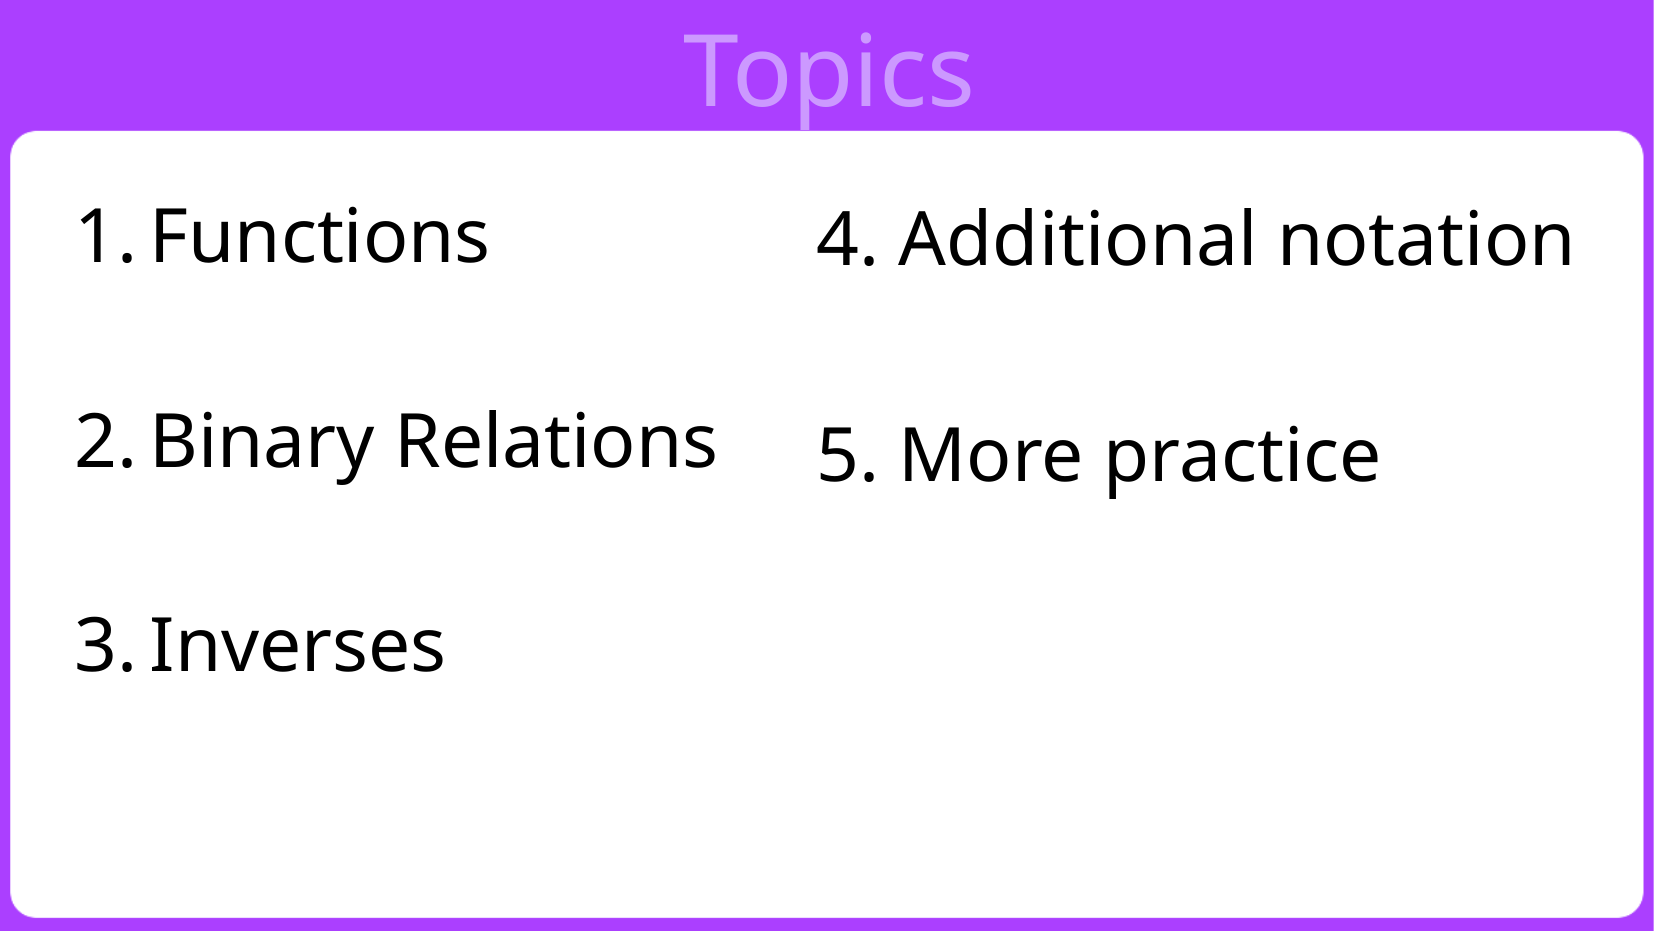

# Topics
1.	Functions
2.	Binary Relations
3.	Inverses
4. Additional notation
5. More practice